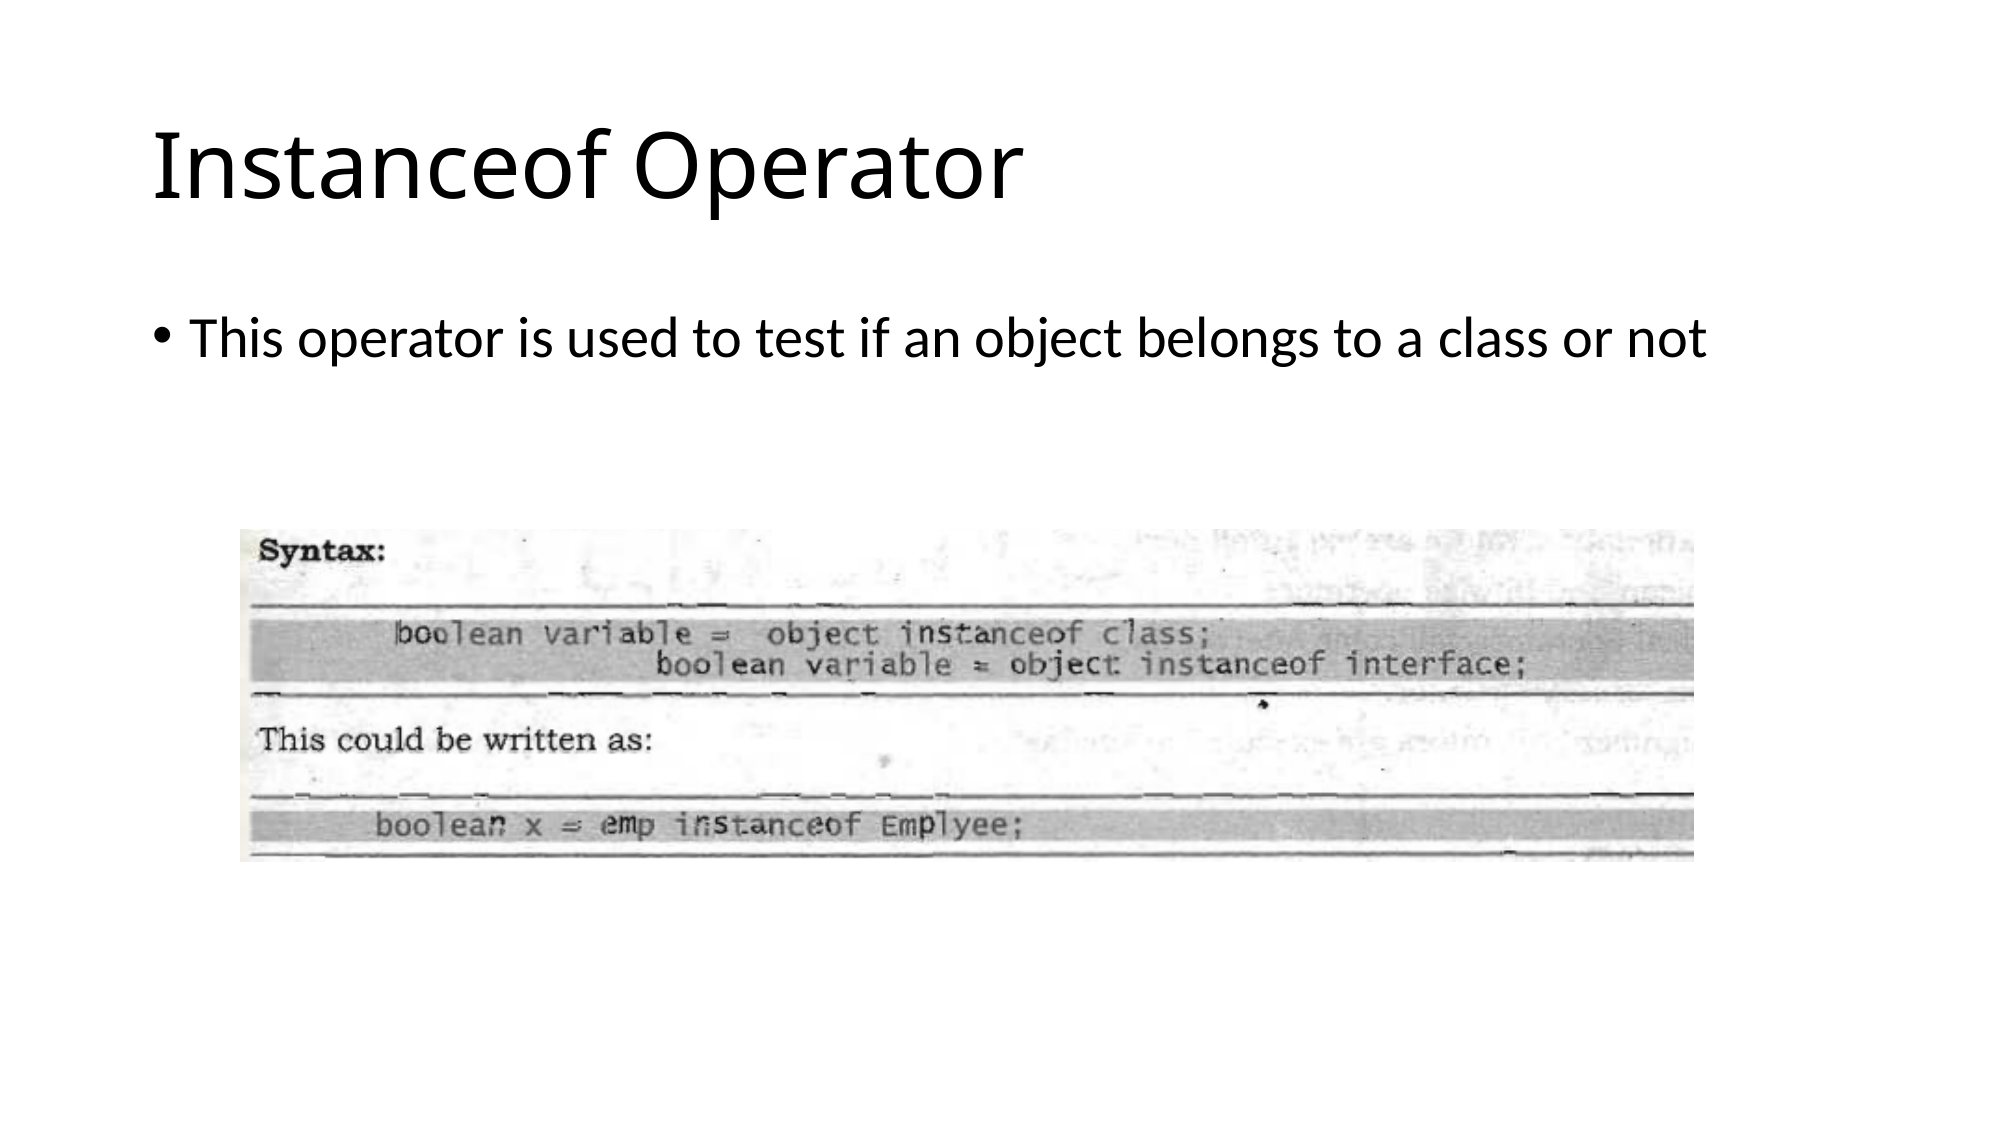

# Instanceof Operator
This operator is used to test if an object belongs to a class or not